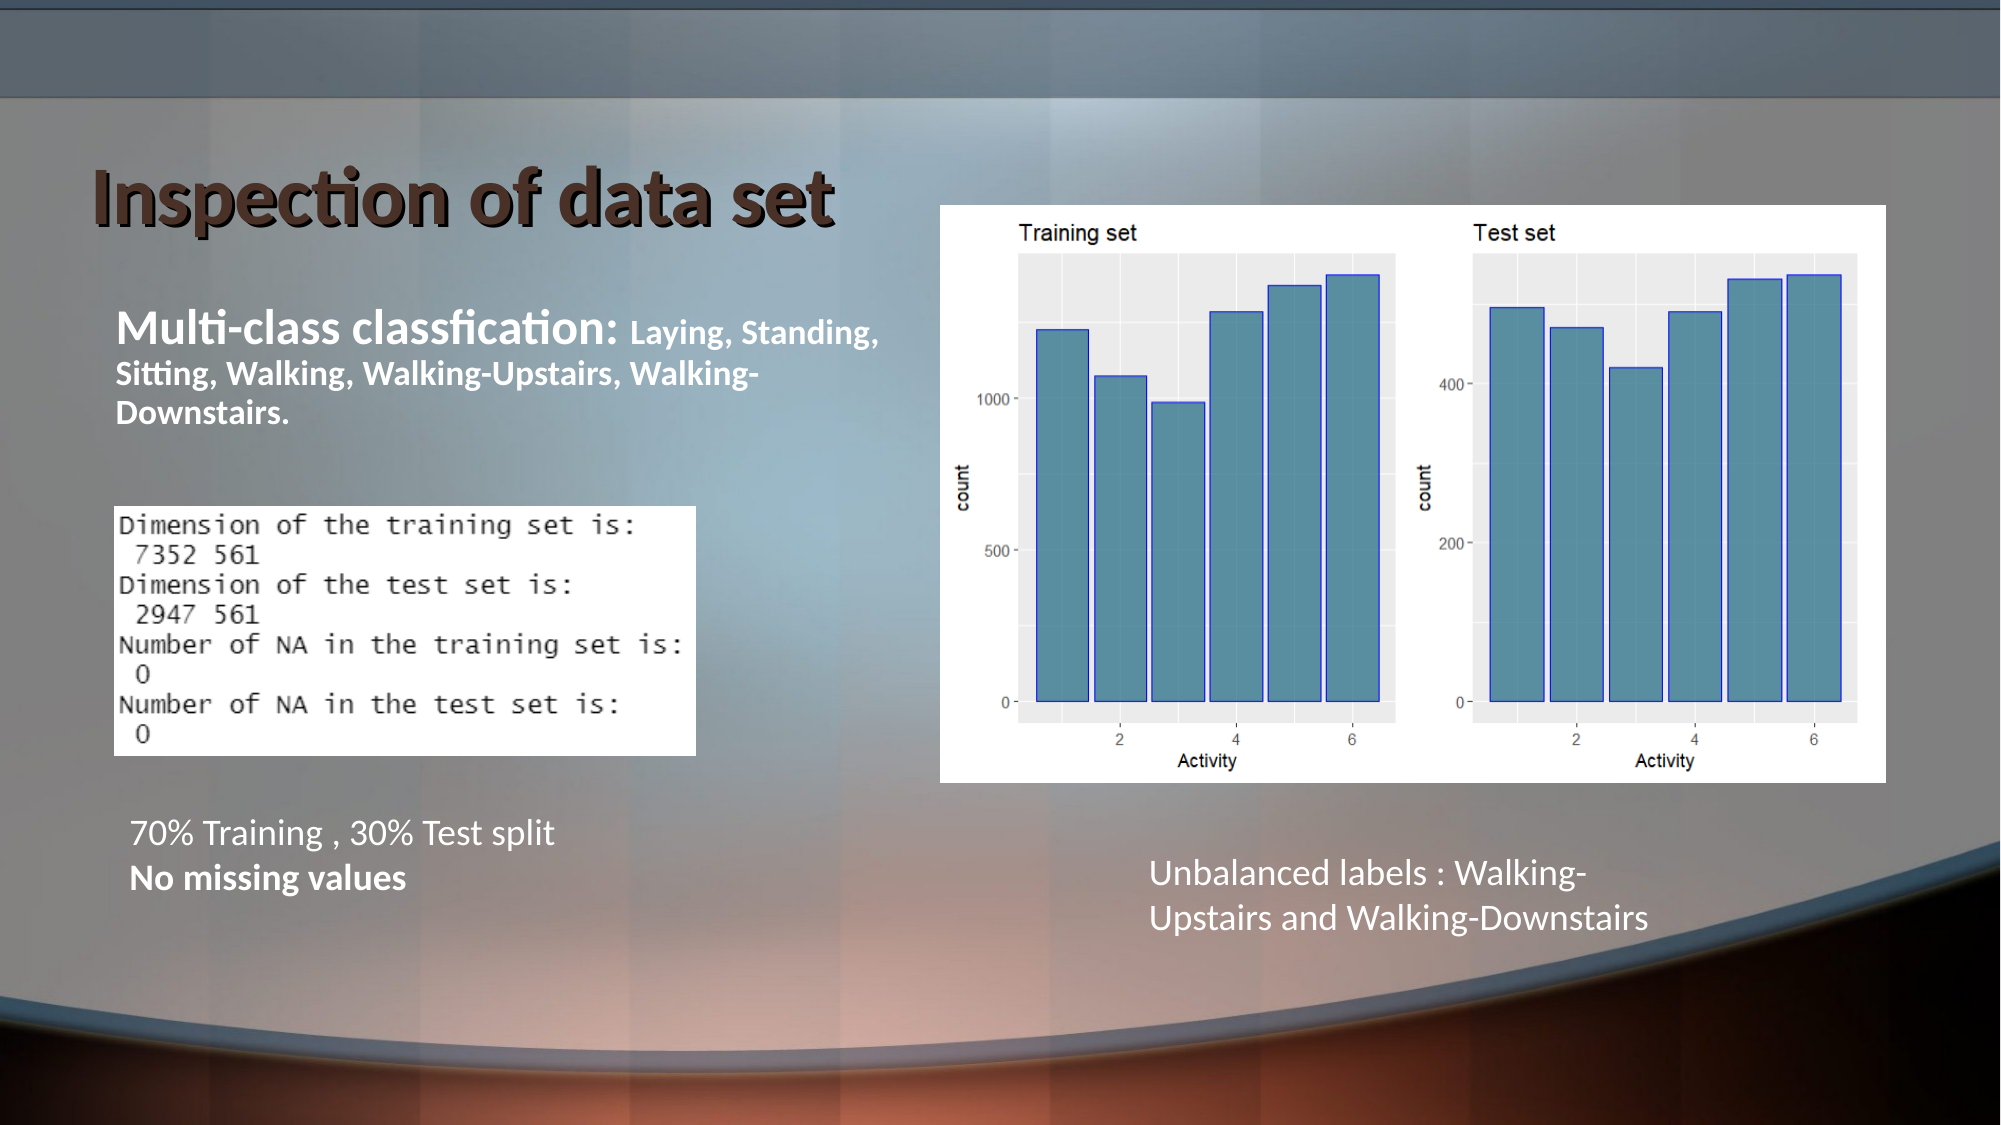

# Inspection of data set
Multi-class classfication: Laying, Standing, Sitting, Walking, Walking-Upstairs, Walking-Downstairs.
70% Training , 30% Test split
No missing values
Unbalanced labels : Walking-Upstairs and Walking-Downstairs